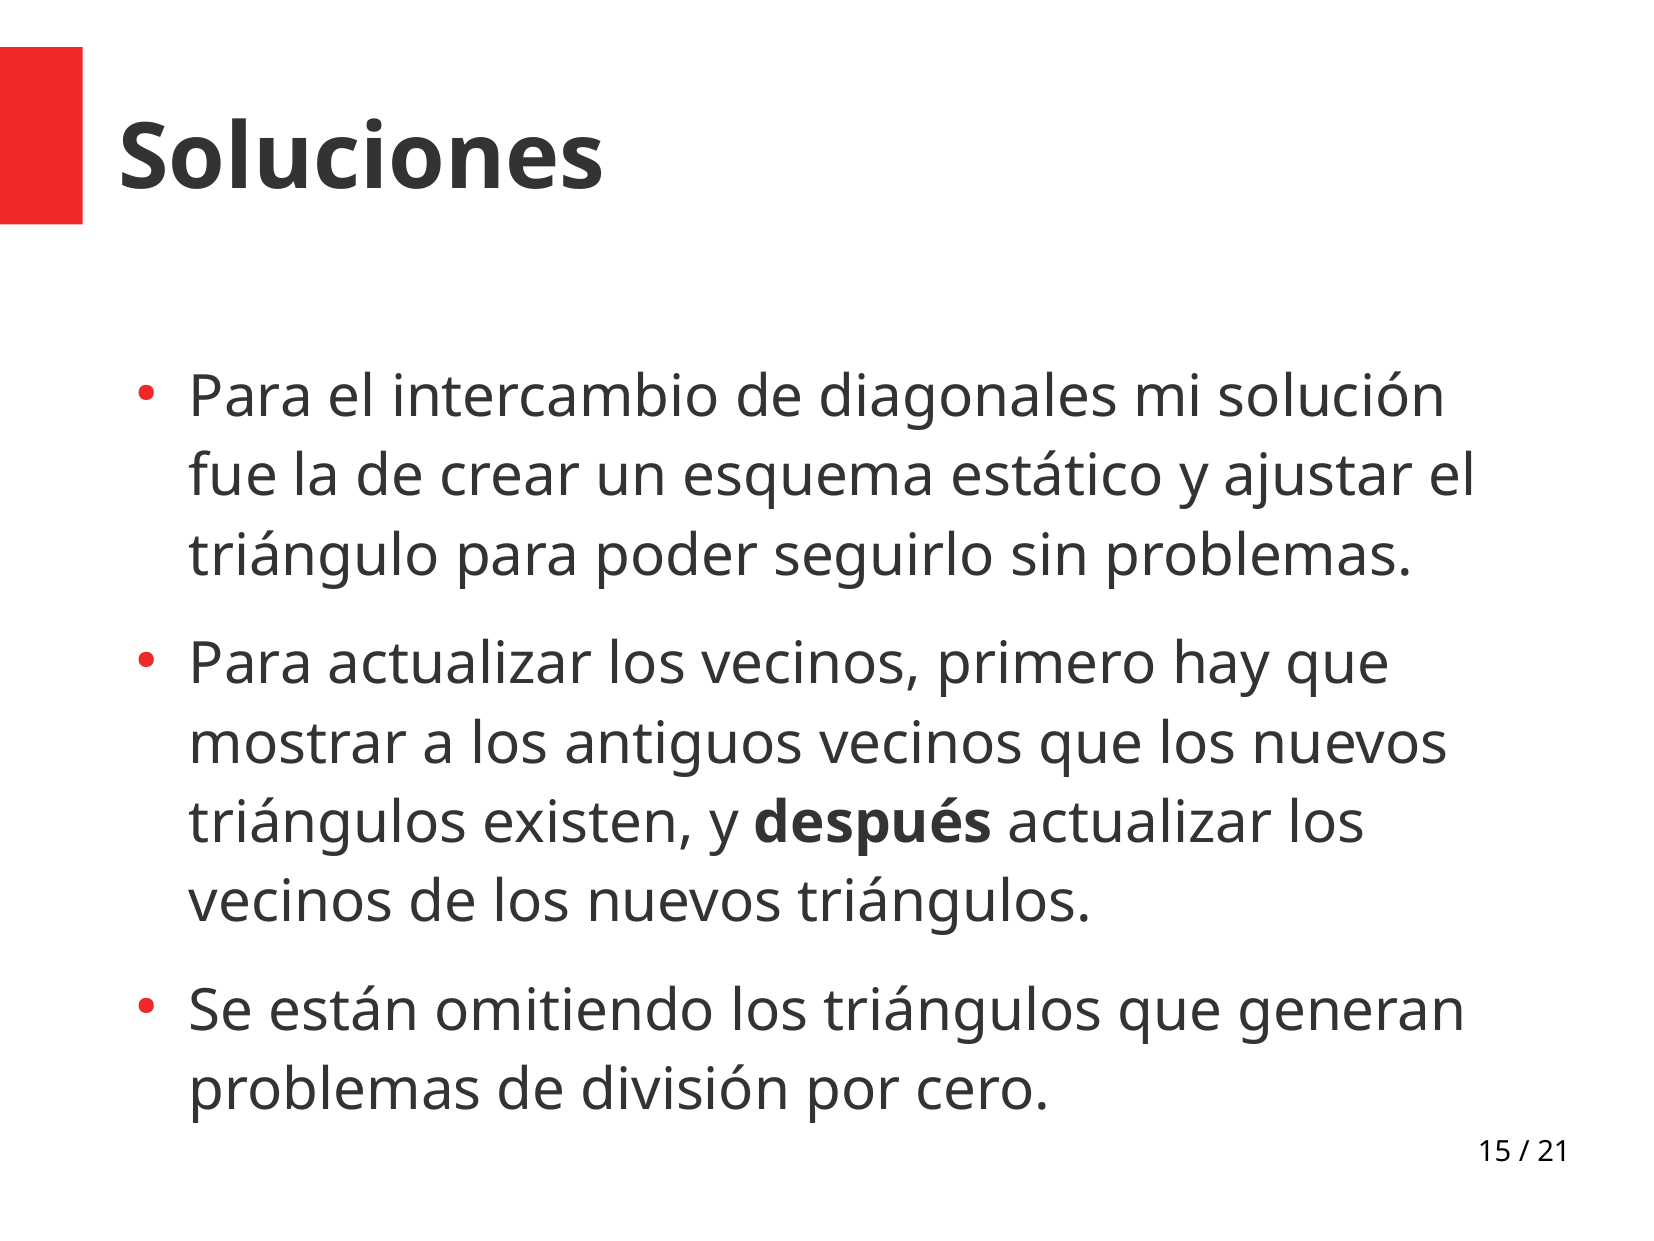

# Soluciones
Para el intercambio de diagonales mi solución fue la de crear un esquema estático y ajustar el triángulo para poder seguirlo sin problemas.
Para actualizar los vecinos, primero hay que mostrar a los antiguos vecinos que los nuevos triángulos existen, y después actualizar los vecinos de los nuevos triángulos.
Se están omitiendo los triángulos que generan problemas de división por cero.
15